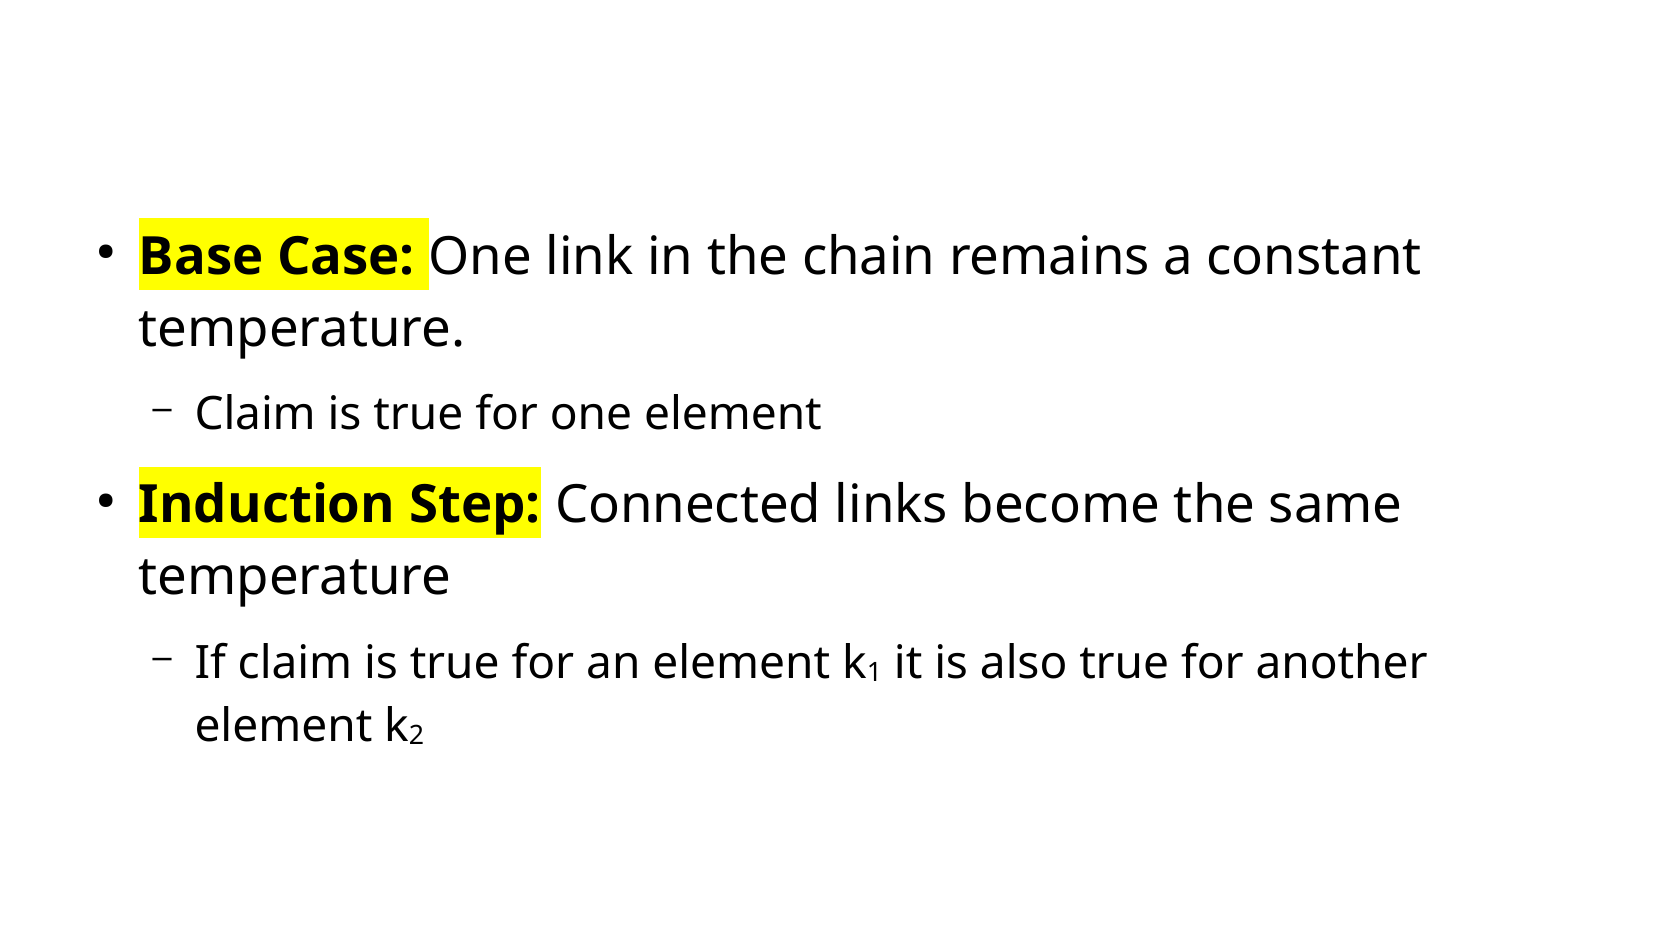

#
Base Case: One link in the chain remains a constant temperature.
Claim is true for one element
Induction Step: Connected links become the same temperature
If claim is true for an element k1 it is also true for another element k2